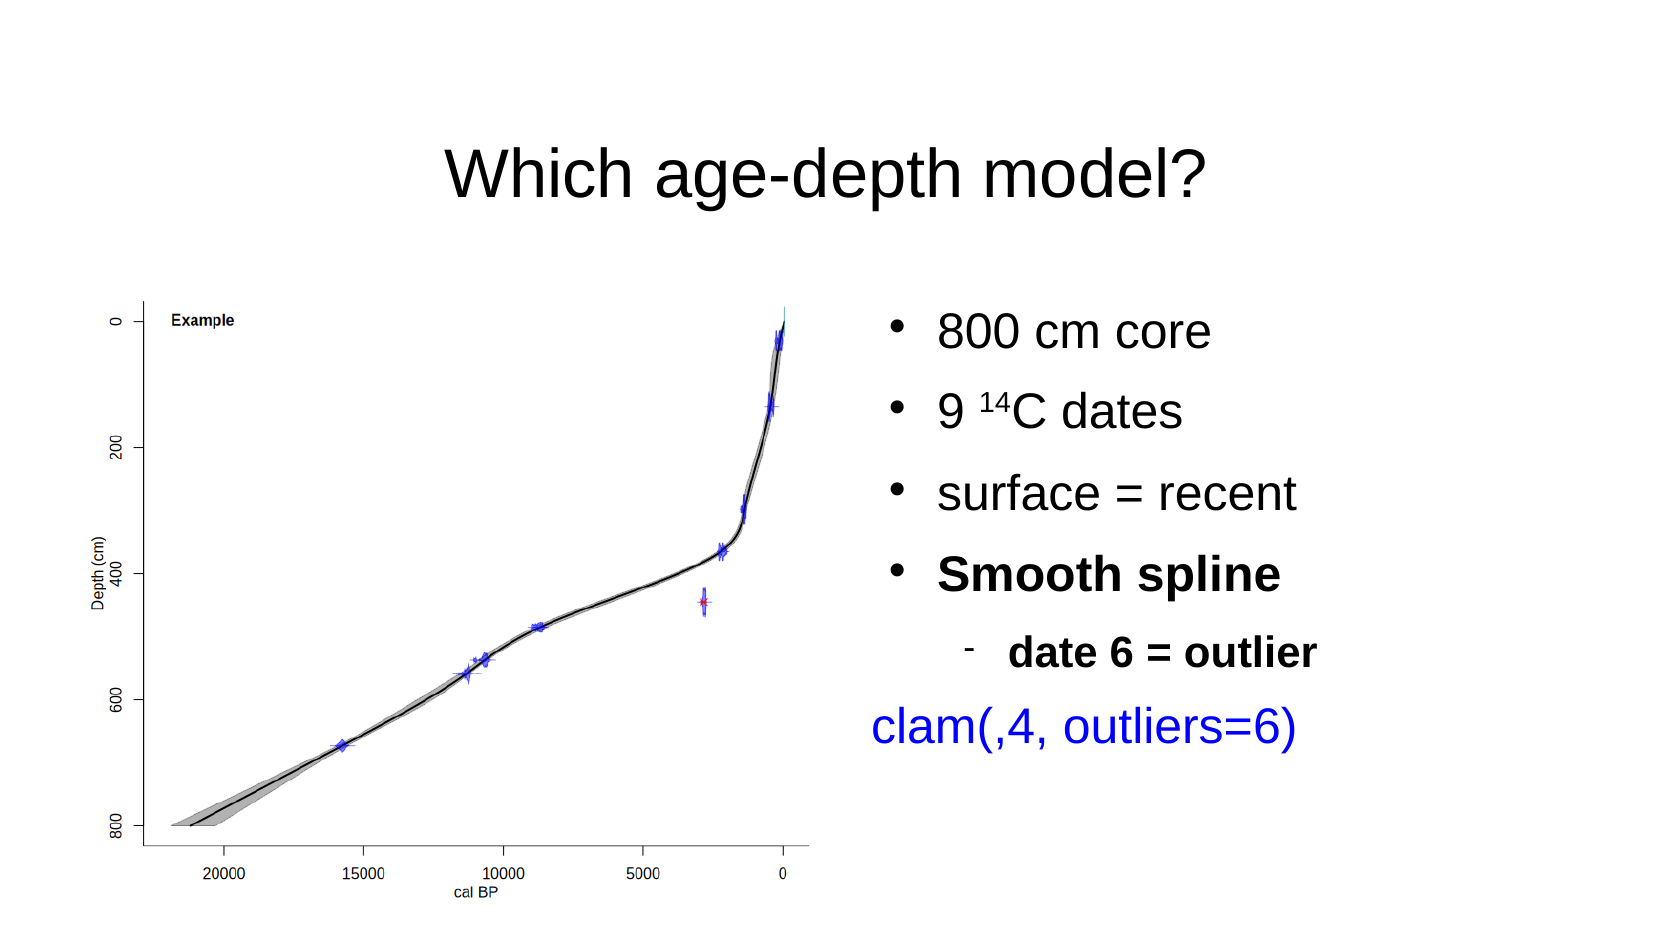

Which age-depth model?
800 cm core
9 14C dates
surface = recent
Smooth spline
date 6 = outlier
clam(,4, outliers=6)